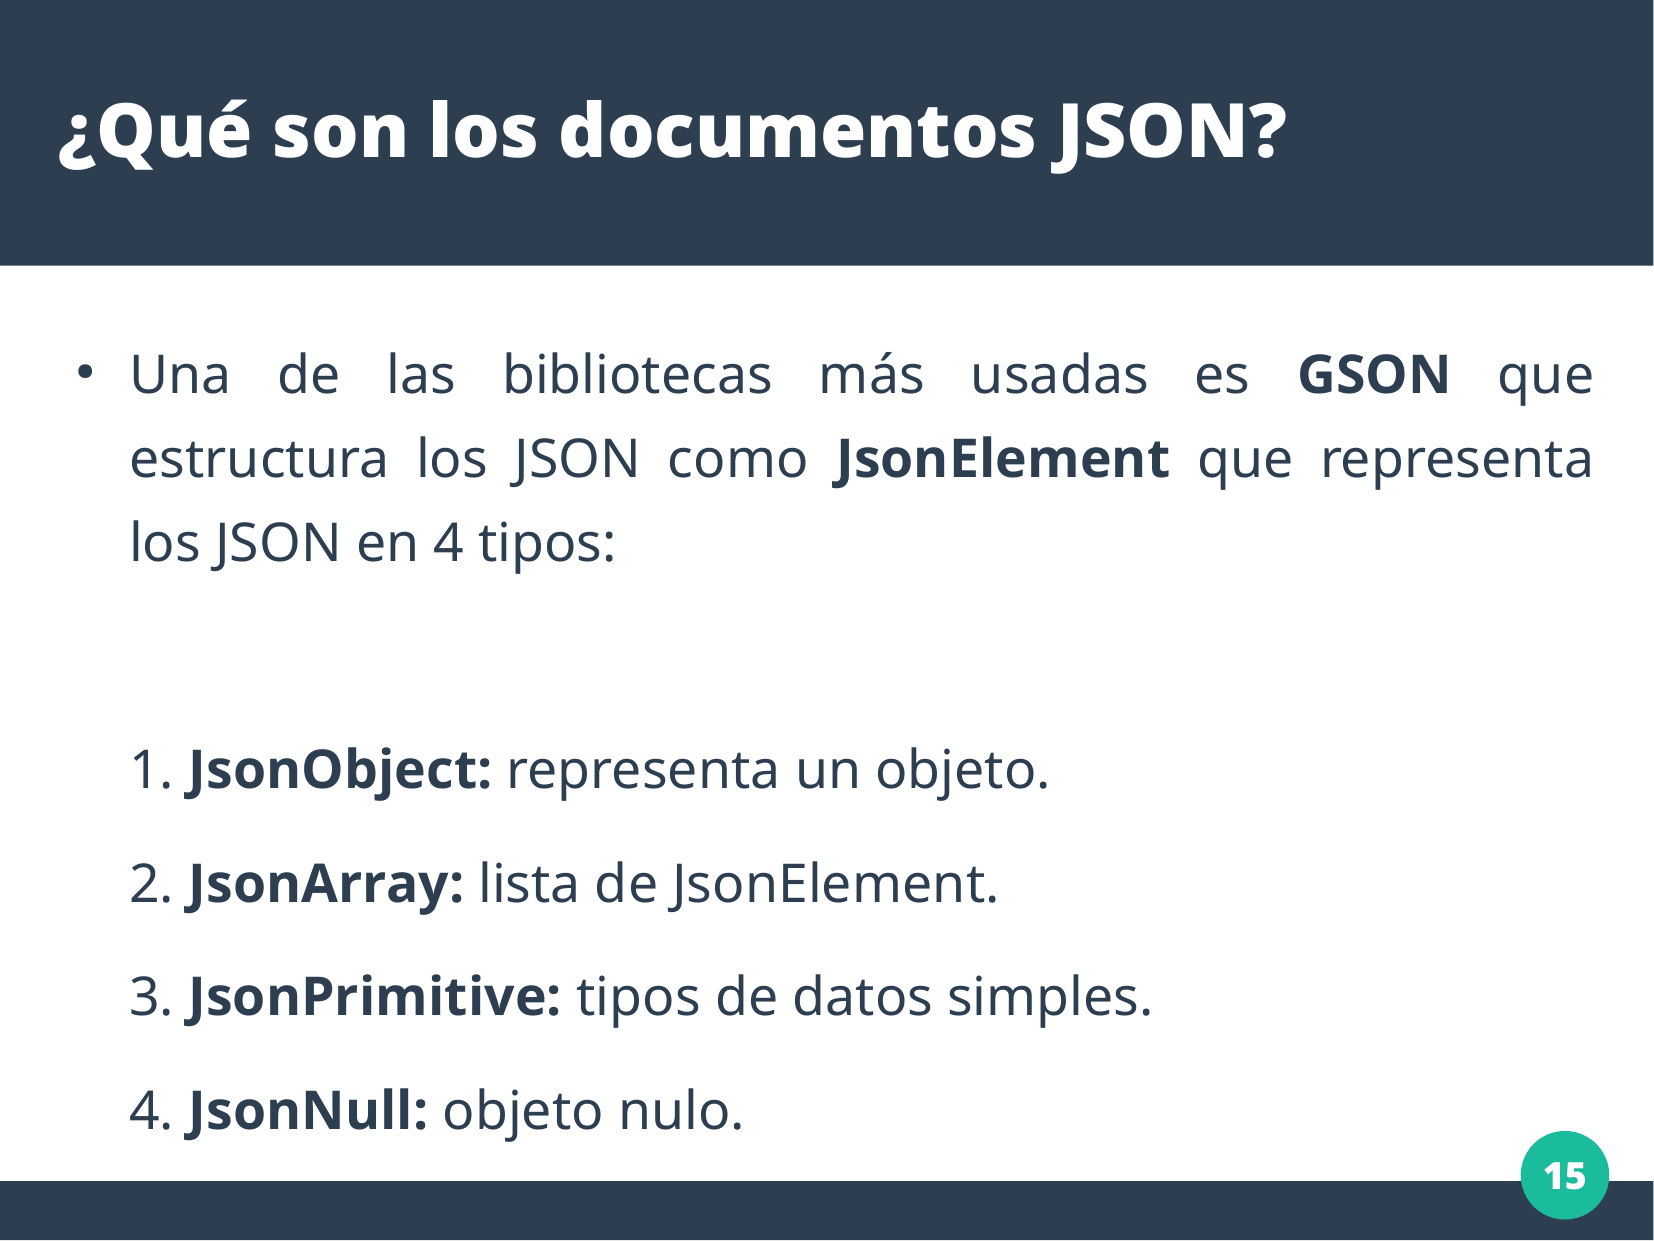

# ¿Qué son los documentos JSON?
Una de las bibliotecas más usadas es GSON que estructura los JSON como JsonElement que representa los JSON en 4 tipos:
1. JsonObject: representa un objeto.
2. JsonArray: lista de JsonElement.
3. JsonPrimitive: tipos de datos simples.
4. JsonNull: objeto nulo.
15